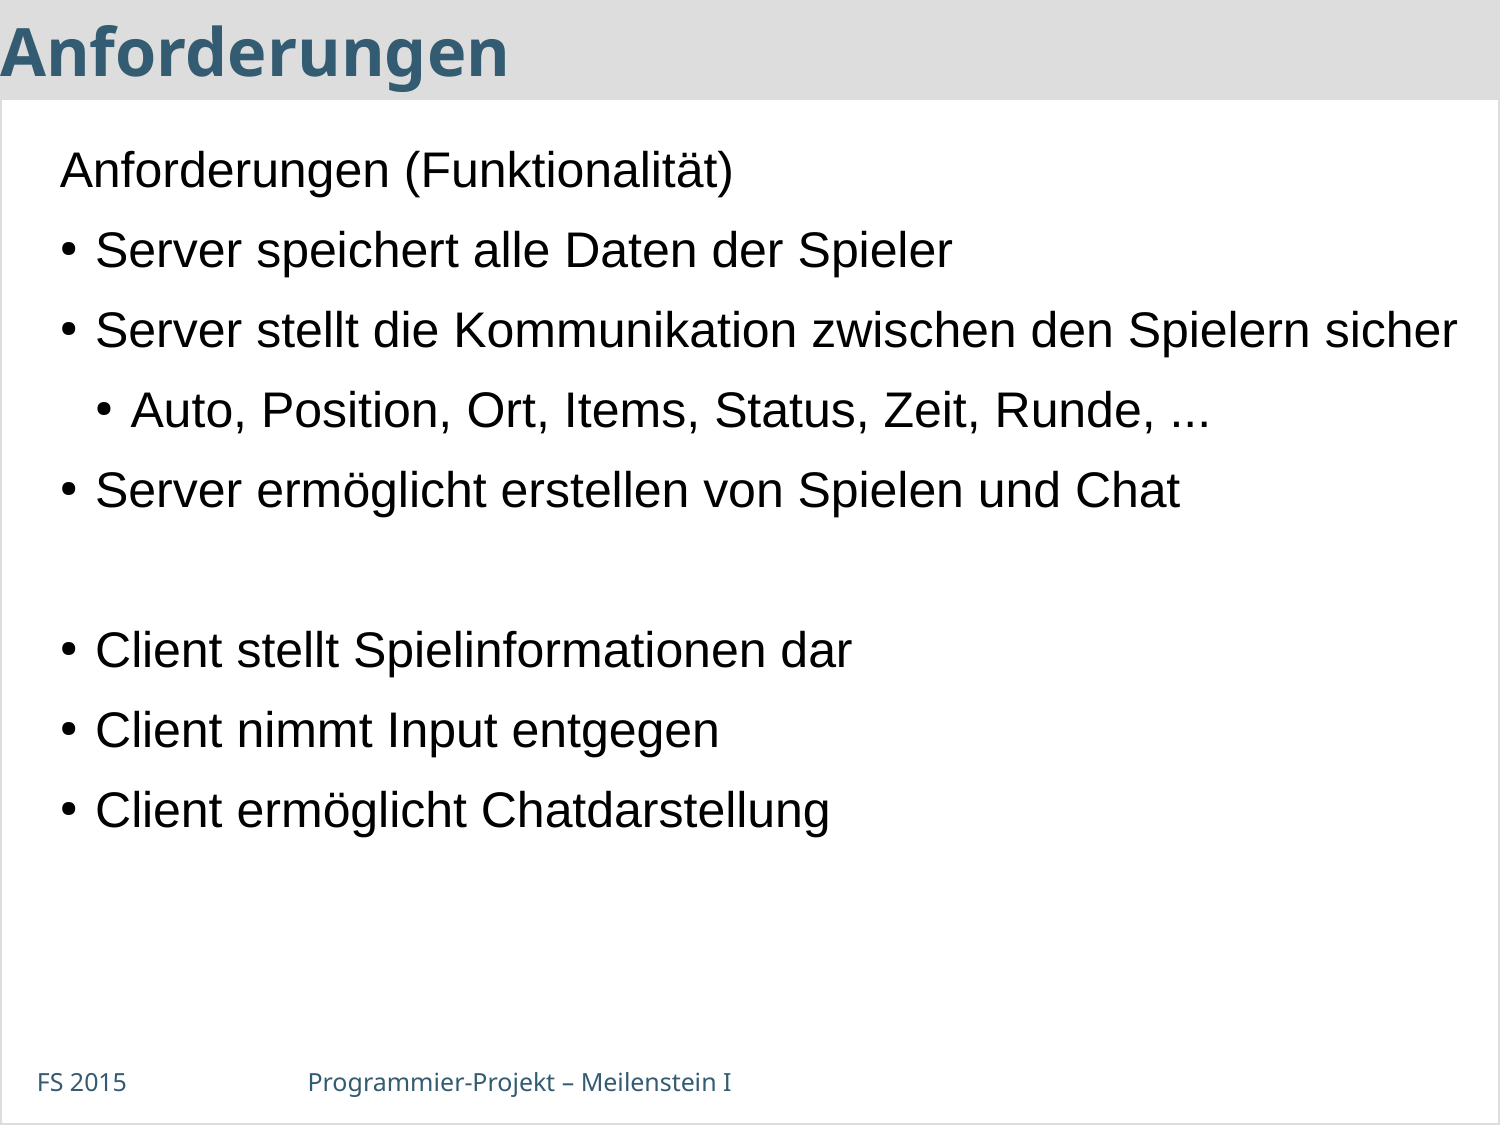

# Anforderungen
Anforderungen (Funktionalität)
Server speichert alle Daten der Spieler
Server stellt die Kommunikation zwischen den Spielern sicher
Auto, Position, Ort, Items, Status, Zeit, Runde, ...
Server ermöglicht erstellen von Spielen und Chat
Client stellt Spielinformationen dar
Client nimmt Input entgegen
Client ermöglicht Chatdarstellung
FS 2015
Programmier-Projekt – Meilenstein I